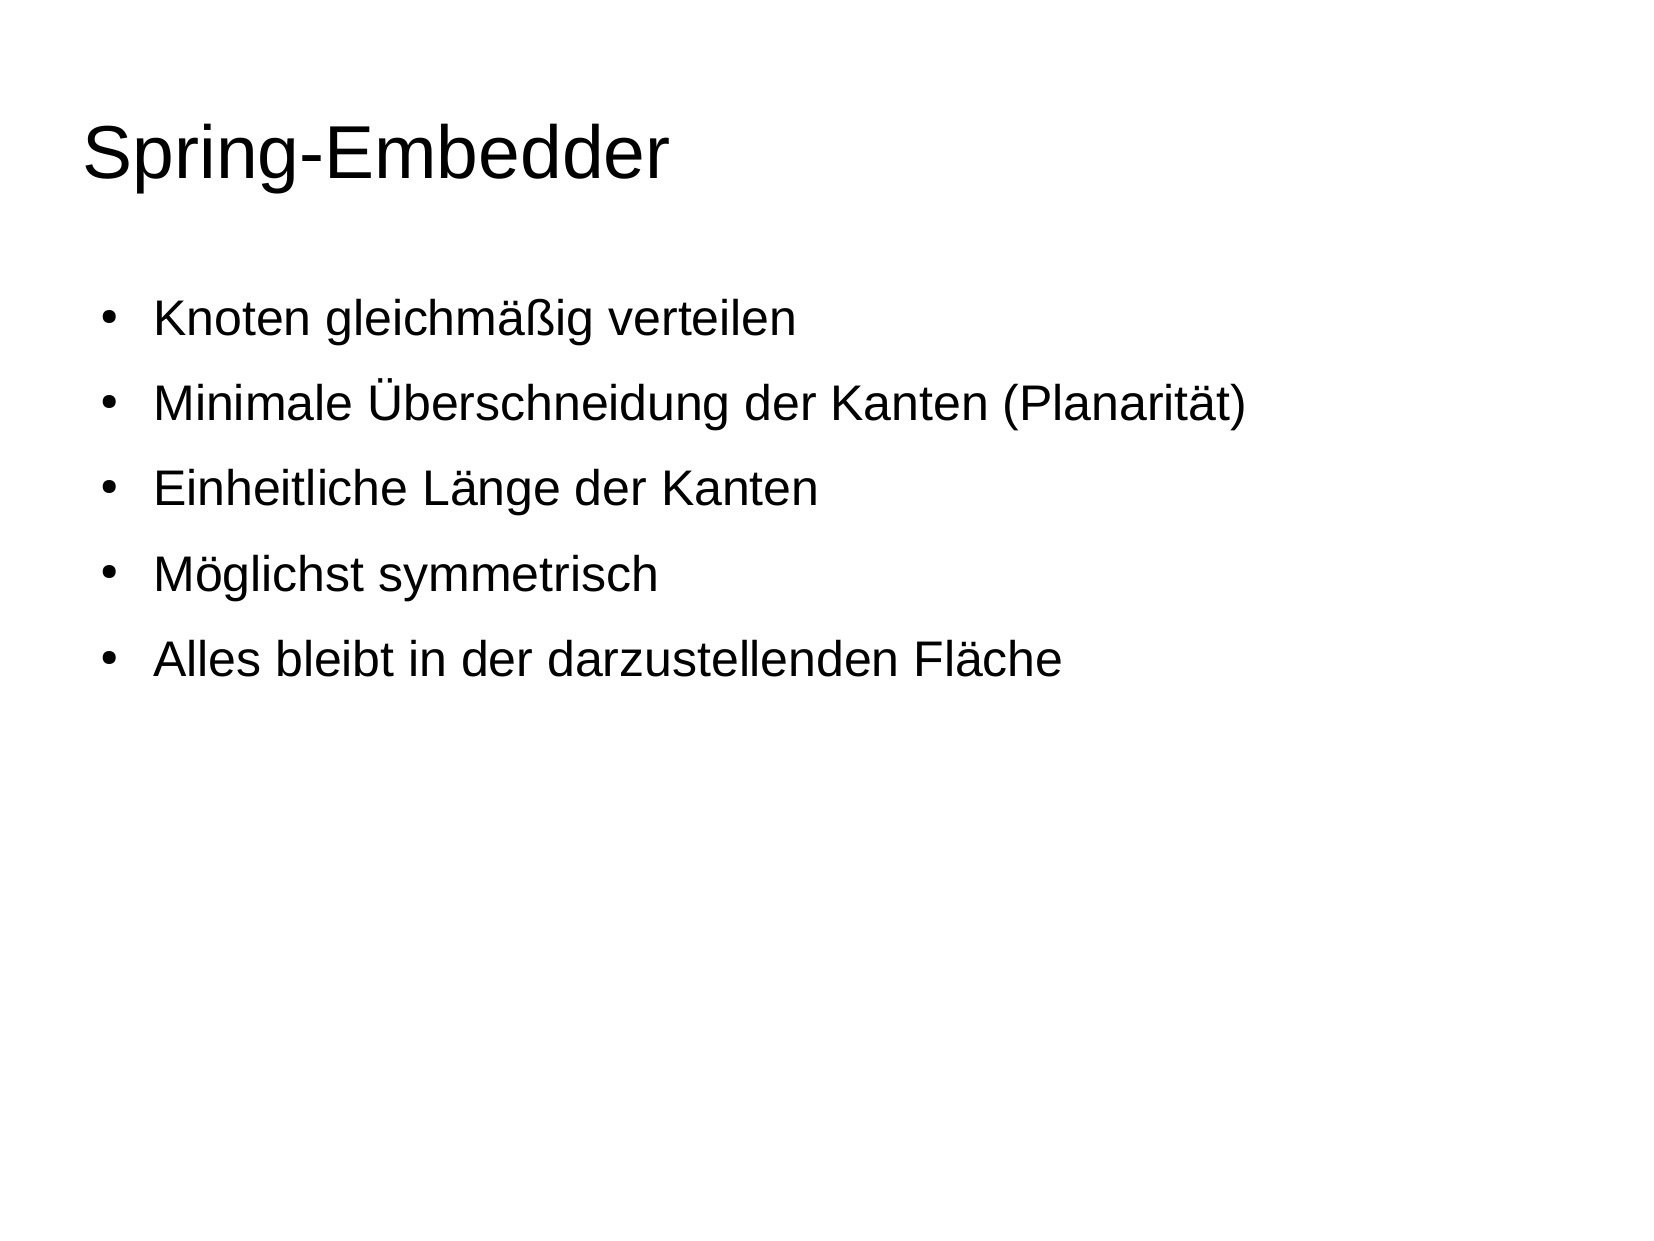

# Spring-Embedder
Knoten gleichmäßig verteilen
Minimale Überschneidung der Kanten (Planarität)
Einheitliche Länge der Kanten
Möglichst symmetrisch
Alles bleibt in der darzustellenden Fläche